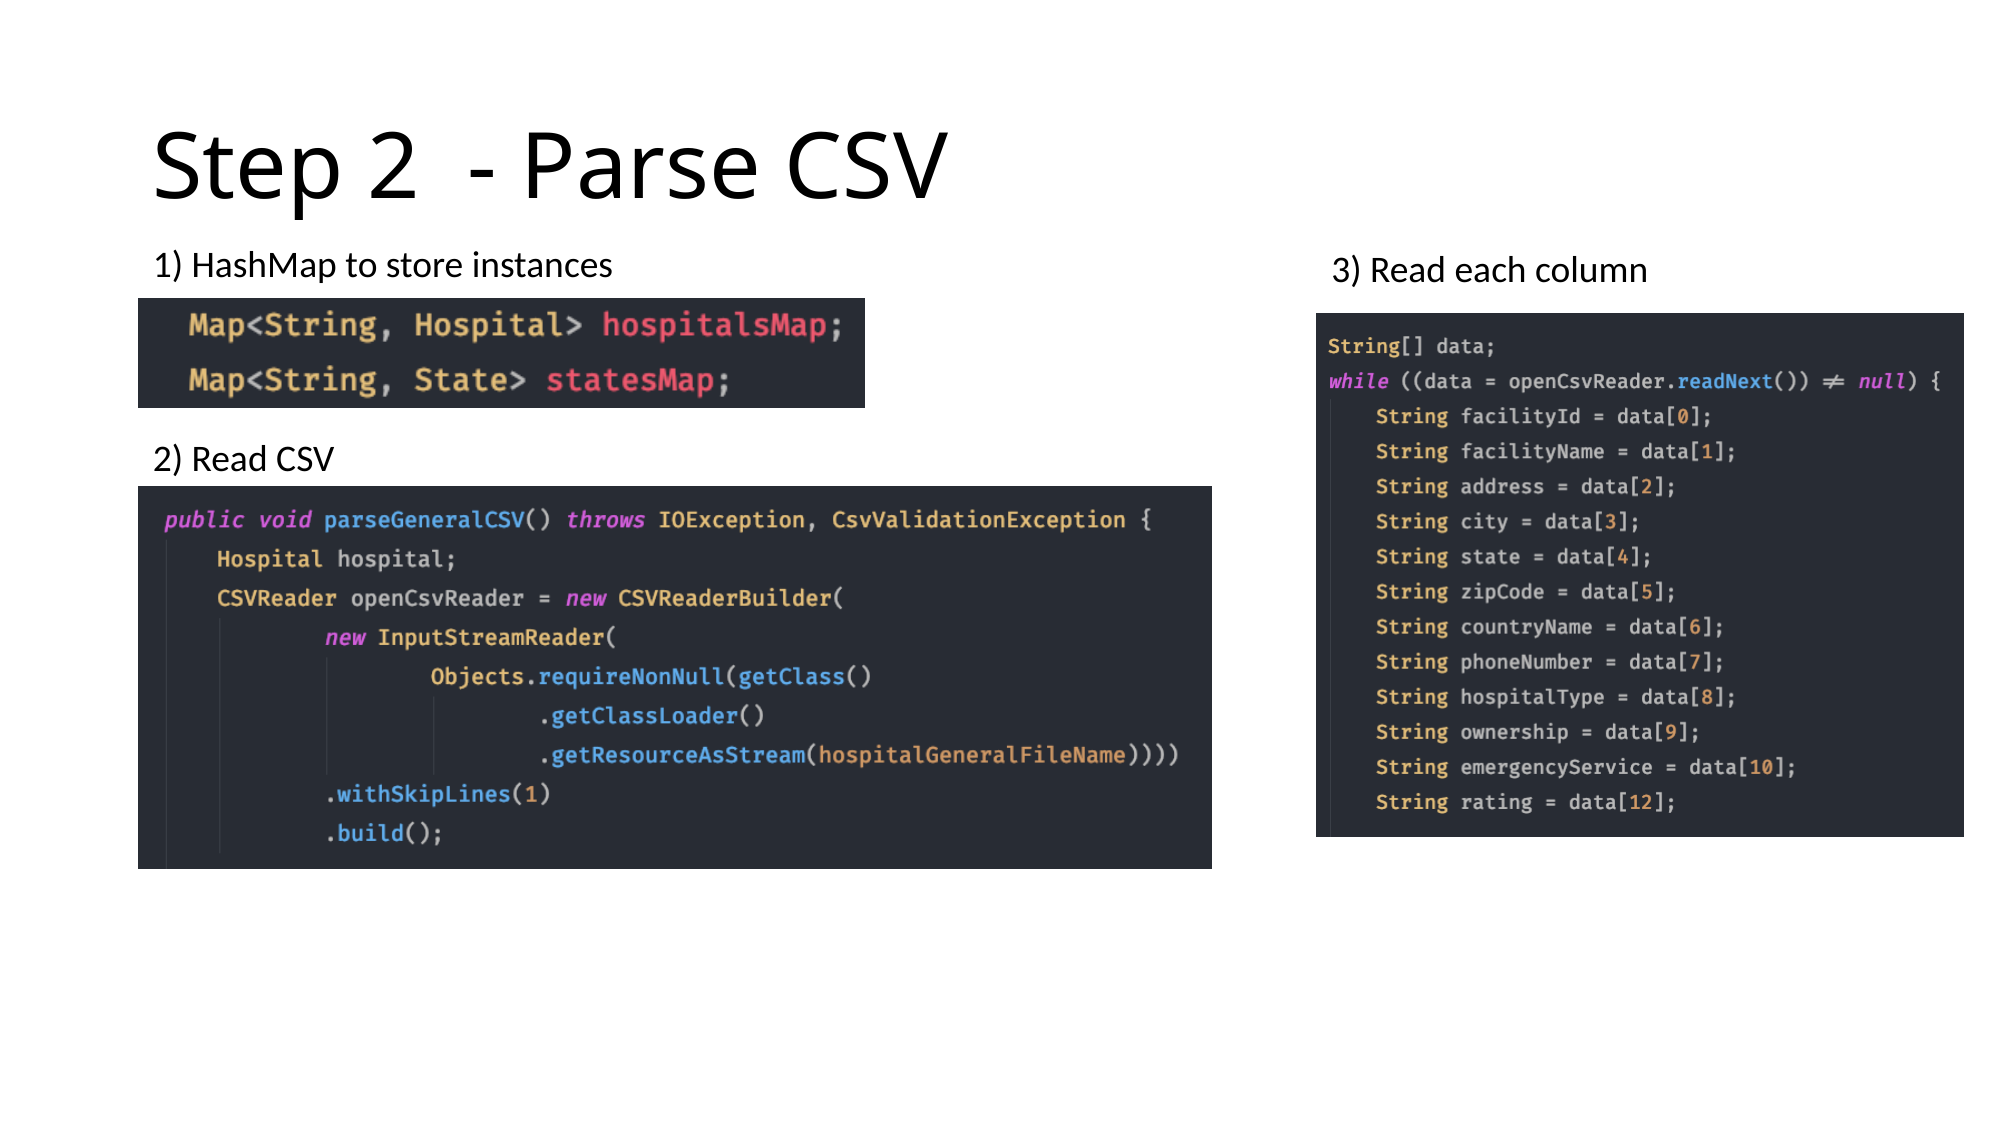

# Step 2  - Parse CSV
1) HashMap to store instances
3) Read each column
2) Read CSV